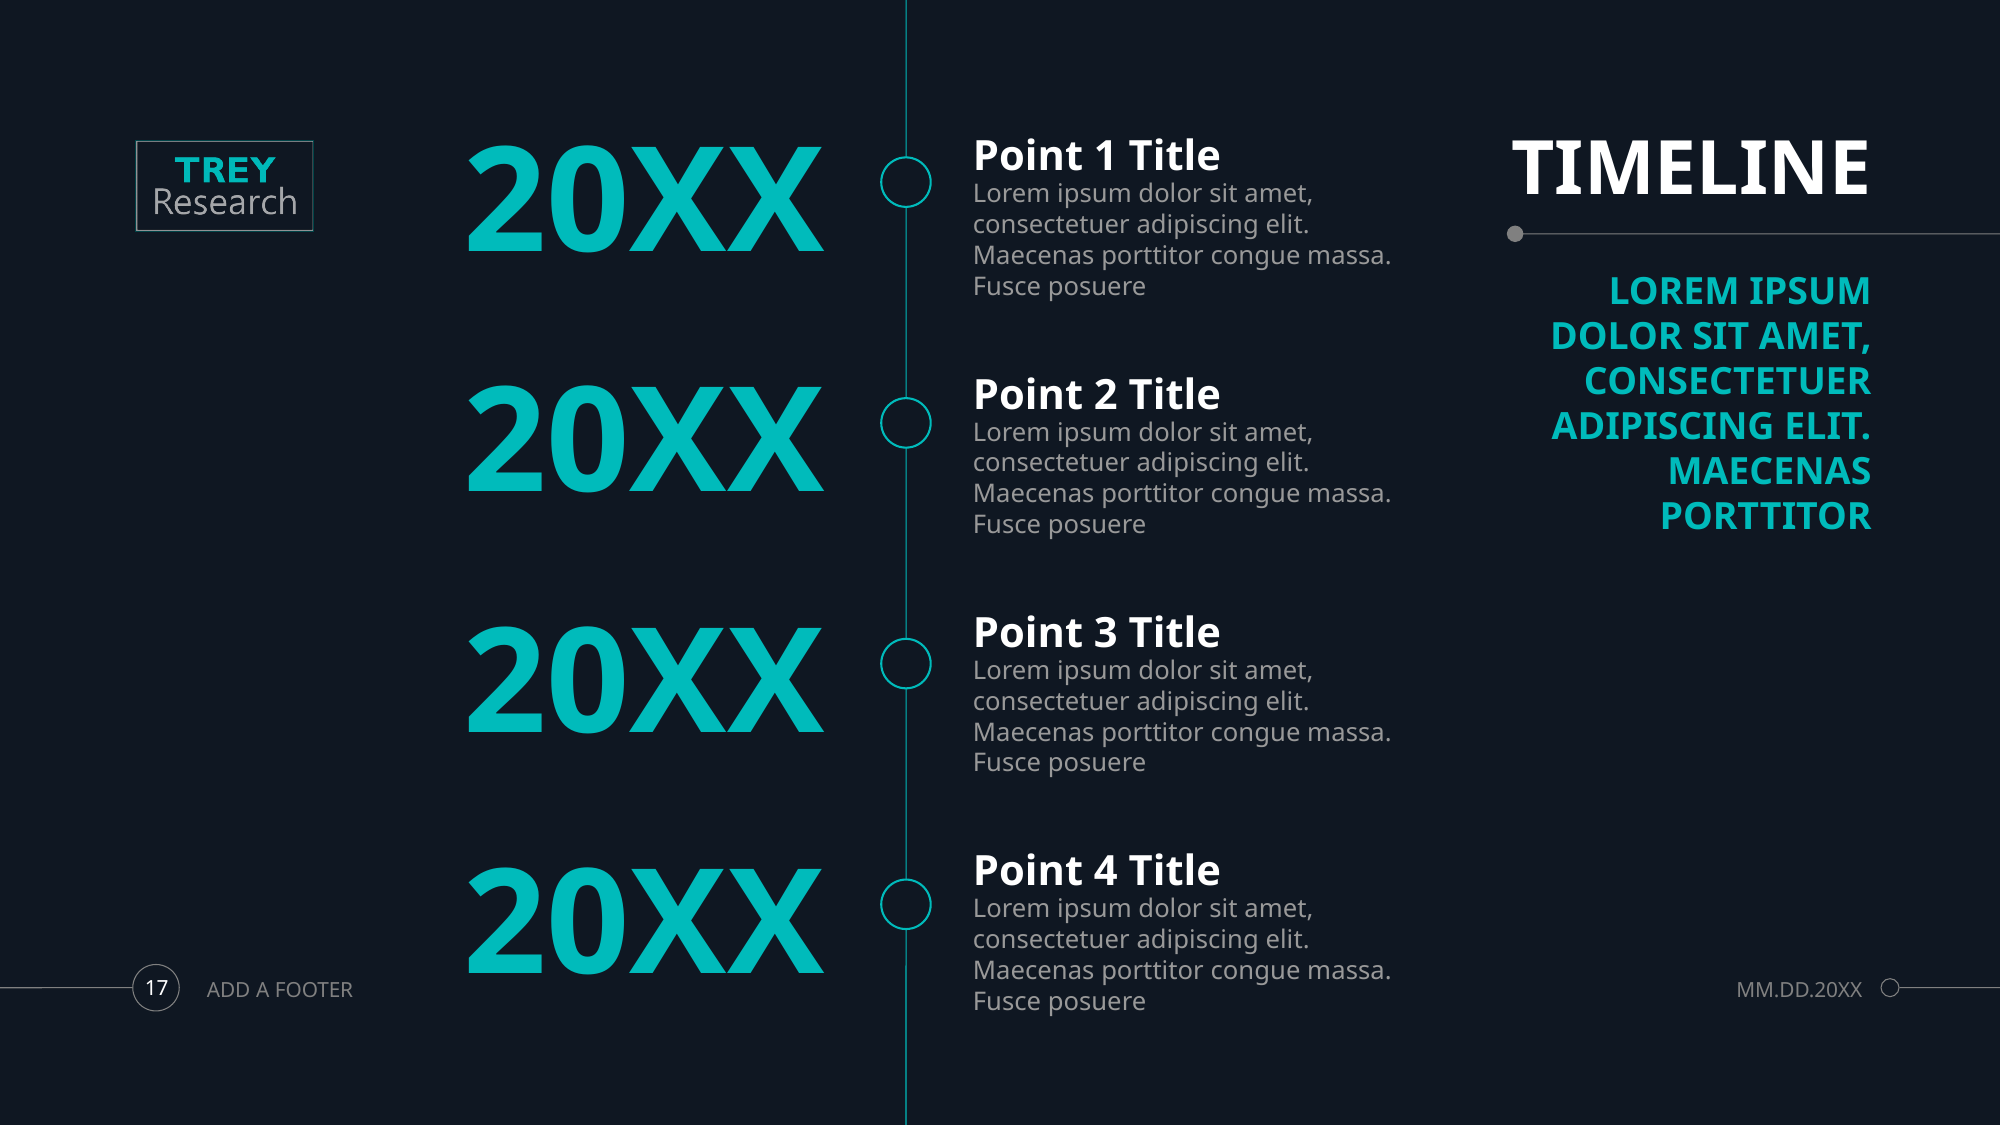

# 20XX
TIMELINE
Point 1 Title
Lorem ipsum dolor sit amet, consectetuer adipiscing elit. Maecenas porttitor congue massa. Fusce posuere
LOREM IPSUM DOLOR SIT AMET, CONSECTETUER ADIPISCING ELIT. MAECENAS PORTTITOR
20XX
Point 2 Title
Lorem ipsum dolor sit amet, consectetuer adipiscing elit. Maecenas porttitor congue massa. Fusce posuere
20XX
Point 3 Title
Lorem ipsum dolor sit amet, consectetuer adipiscing elit. Maecenas porttitor congue massa. Fusce posuere
20XX
Point 4 Title
Lorem ipsum dolor sit amet, consectetuer adipiscing elit. Maecenas porttitor congue massa. Fusce posuere
ADD A FOOTER
MM.DD.20XX